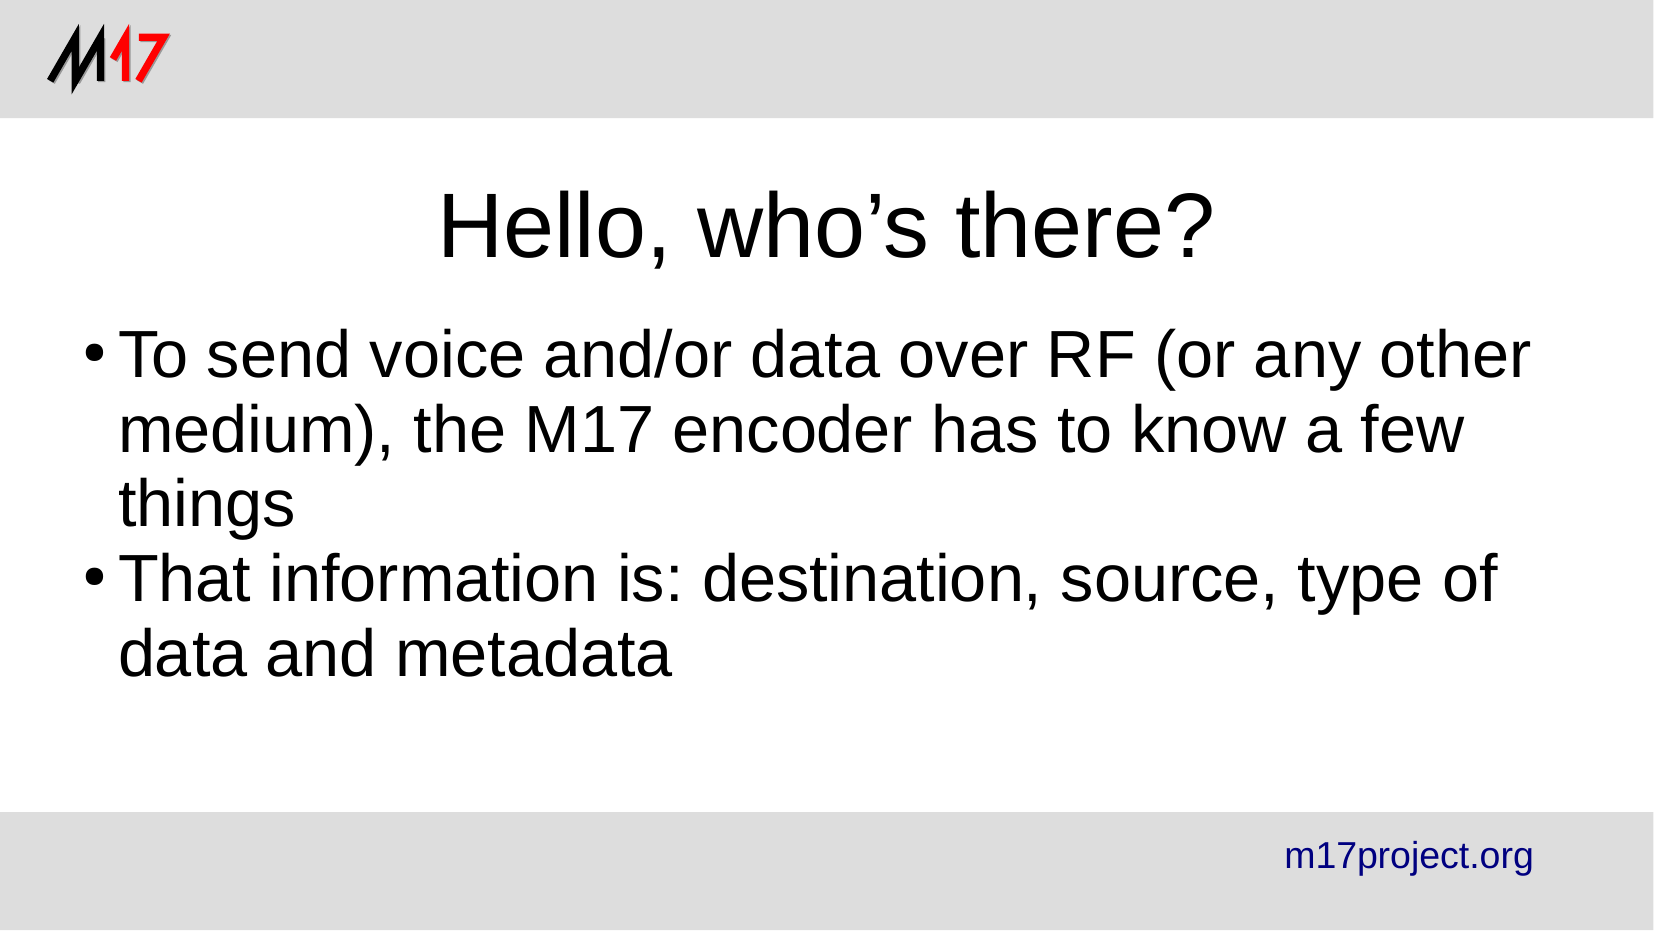

# Hello, who’s there?
To send voice and/or data over RF (or any other medium), the M17 encoder has to know a few things
That information is: destination, source, type of data and metadata
m17project.org